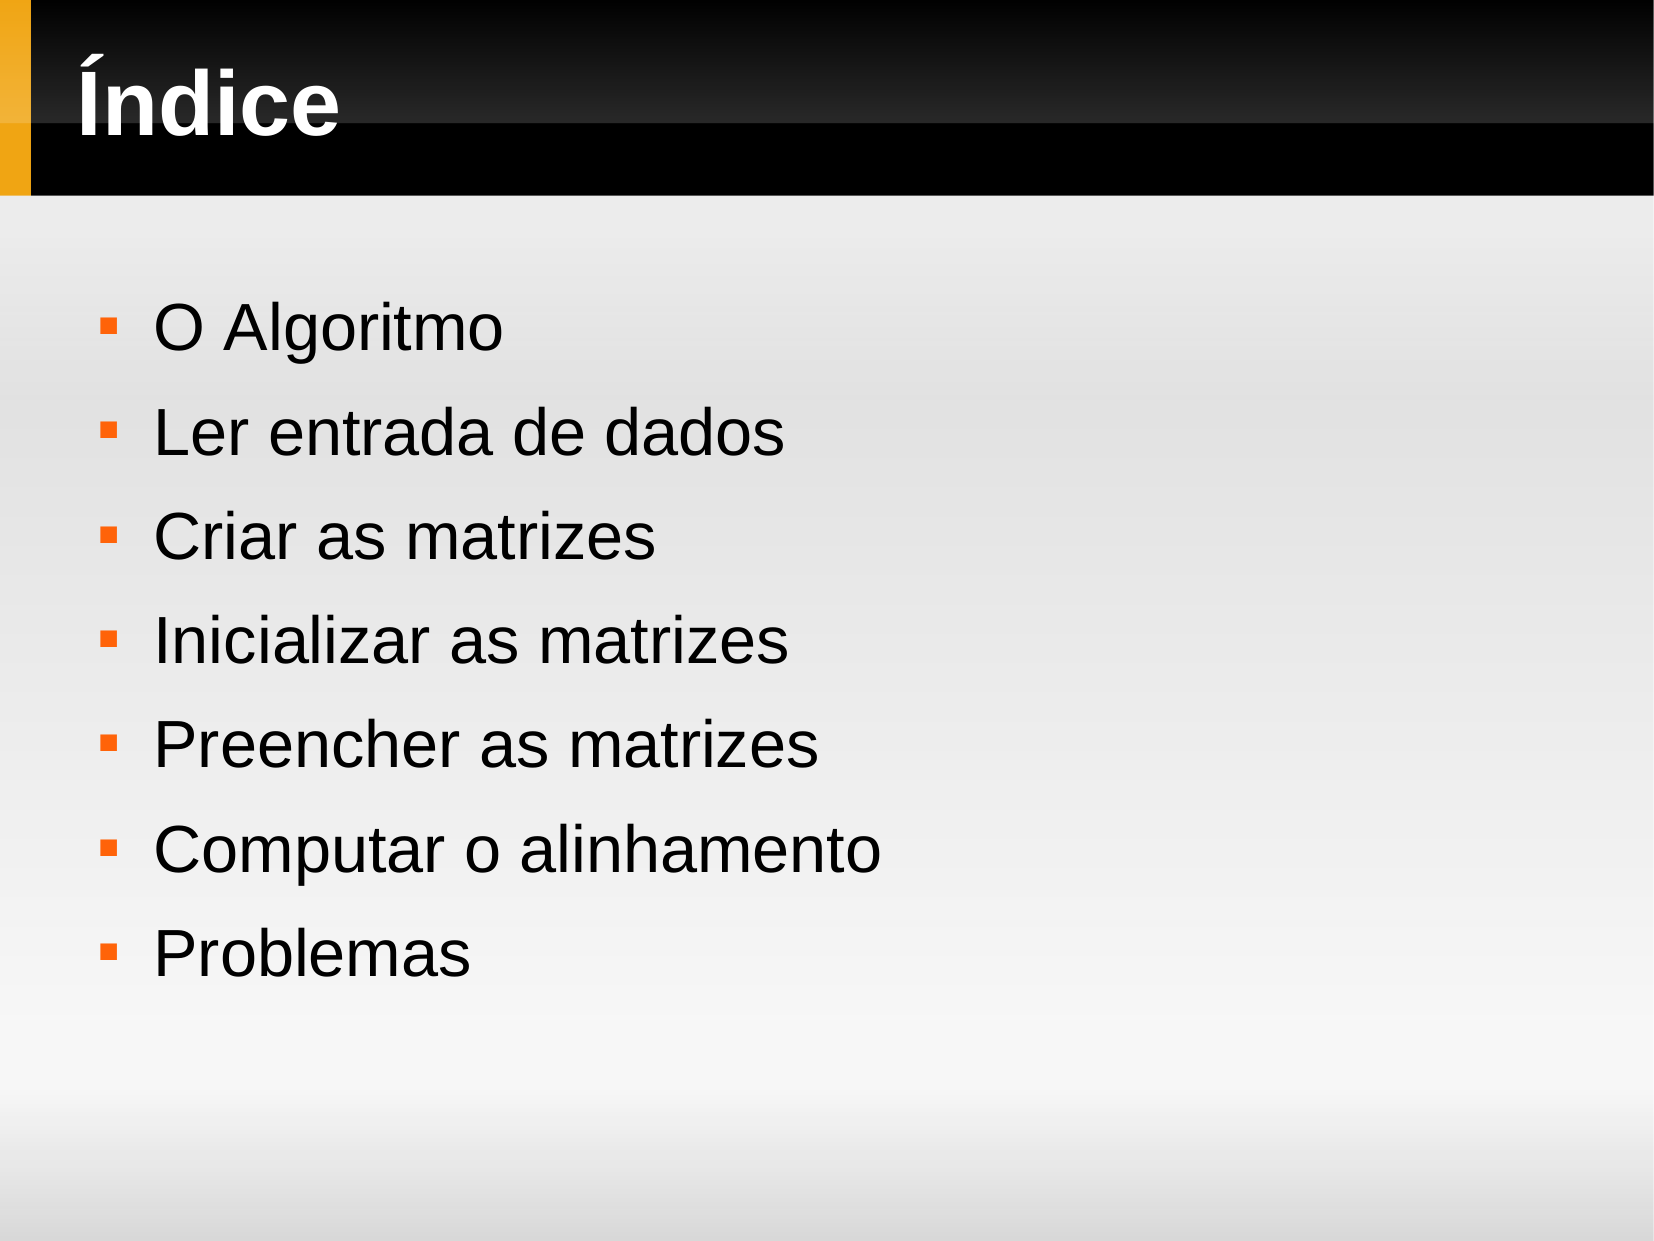

# Índice
O Algoritmo
Ler entrada de dados
Criar as matrizes
Inicializar as matrizes
Preencher as matrizes
Computar o alinhamento
Problemas